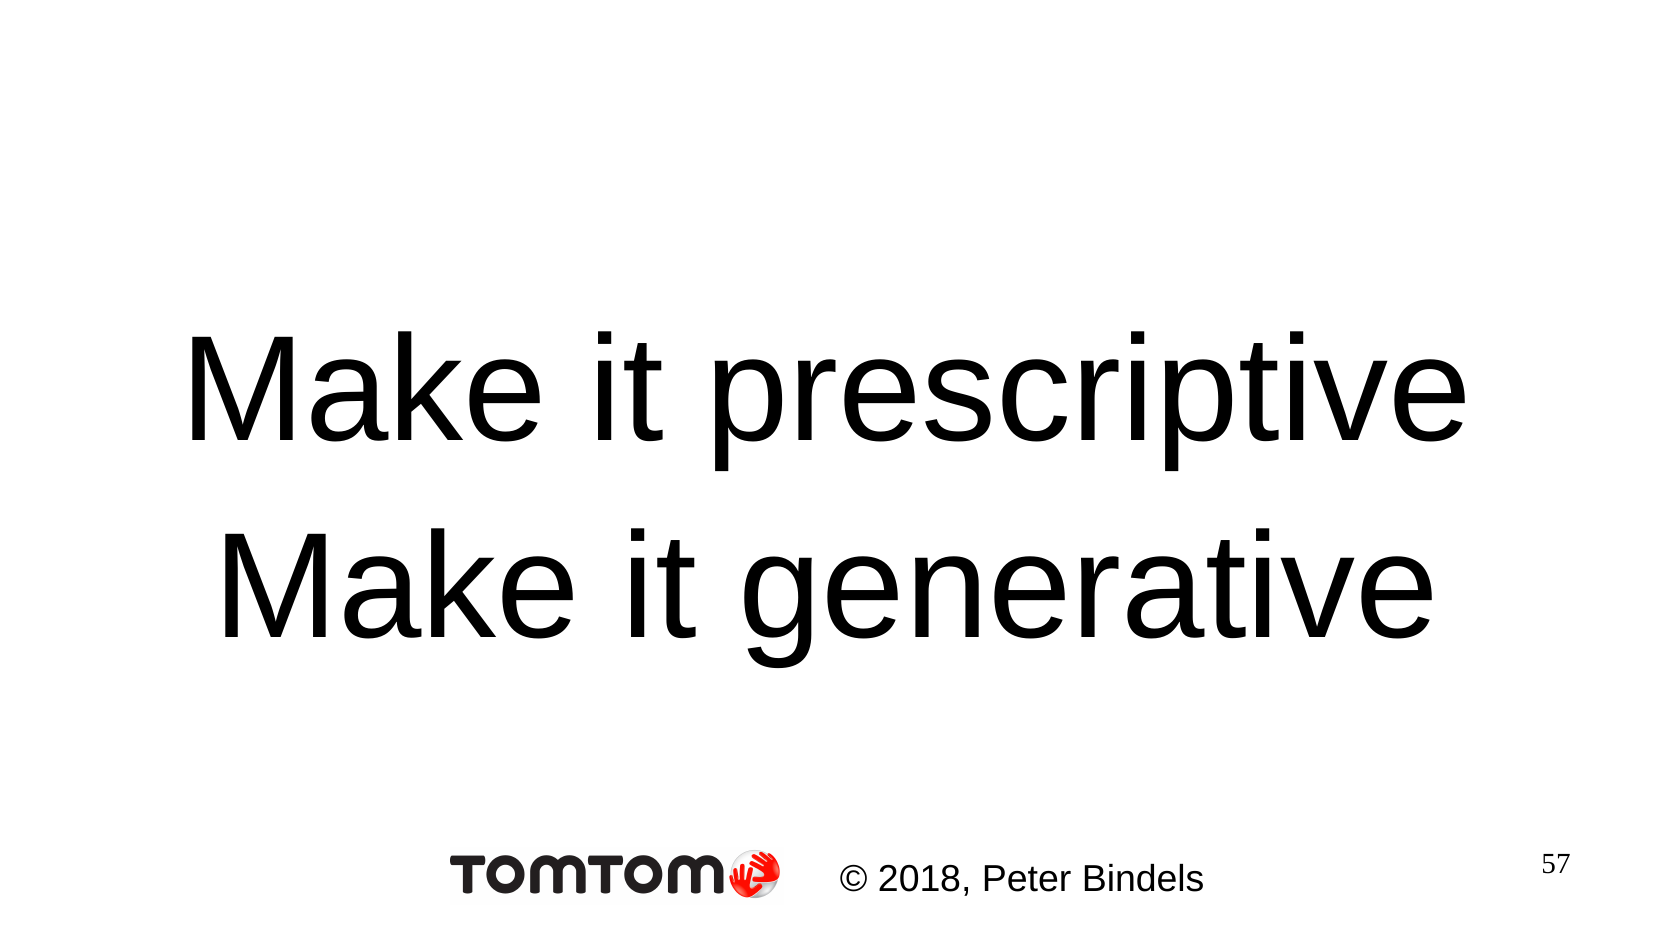

# Make it prescriptive
Make it generative
57